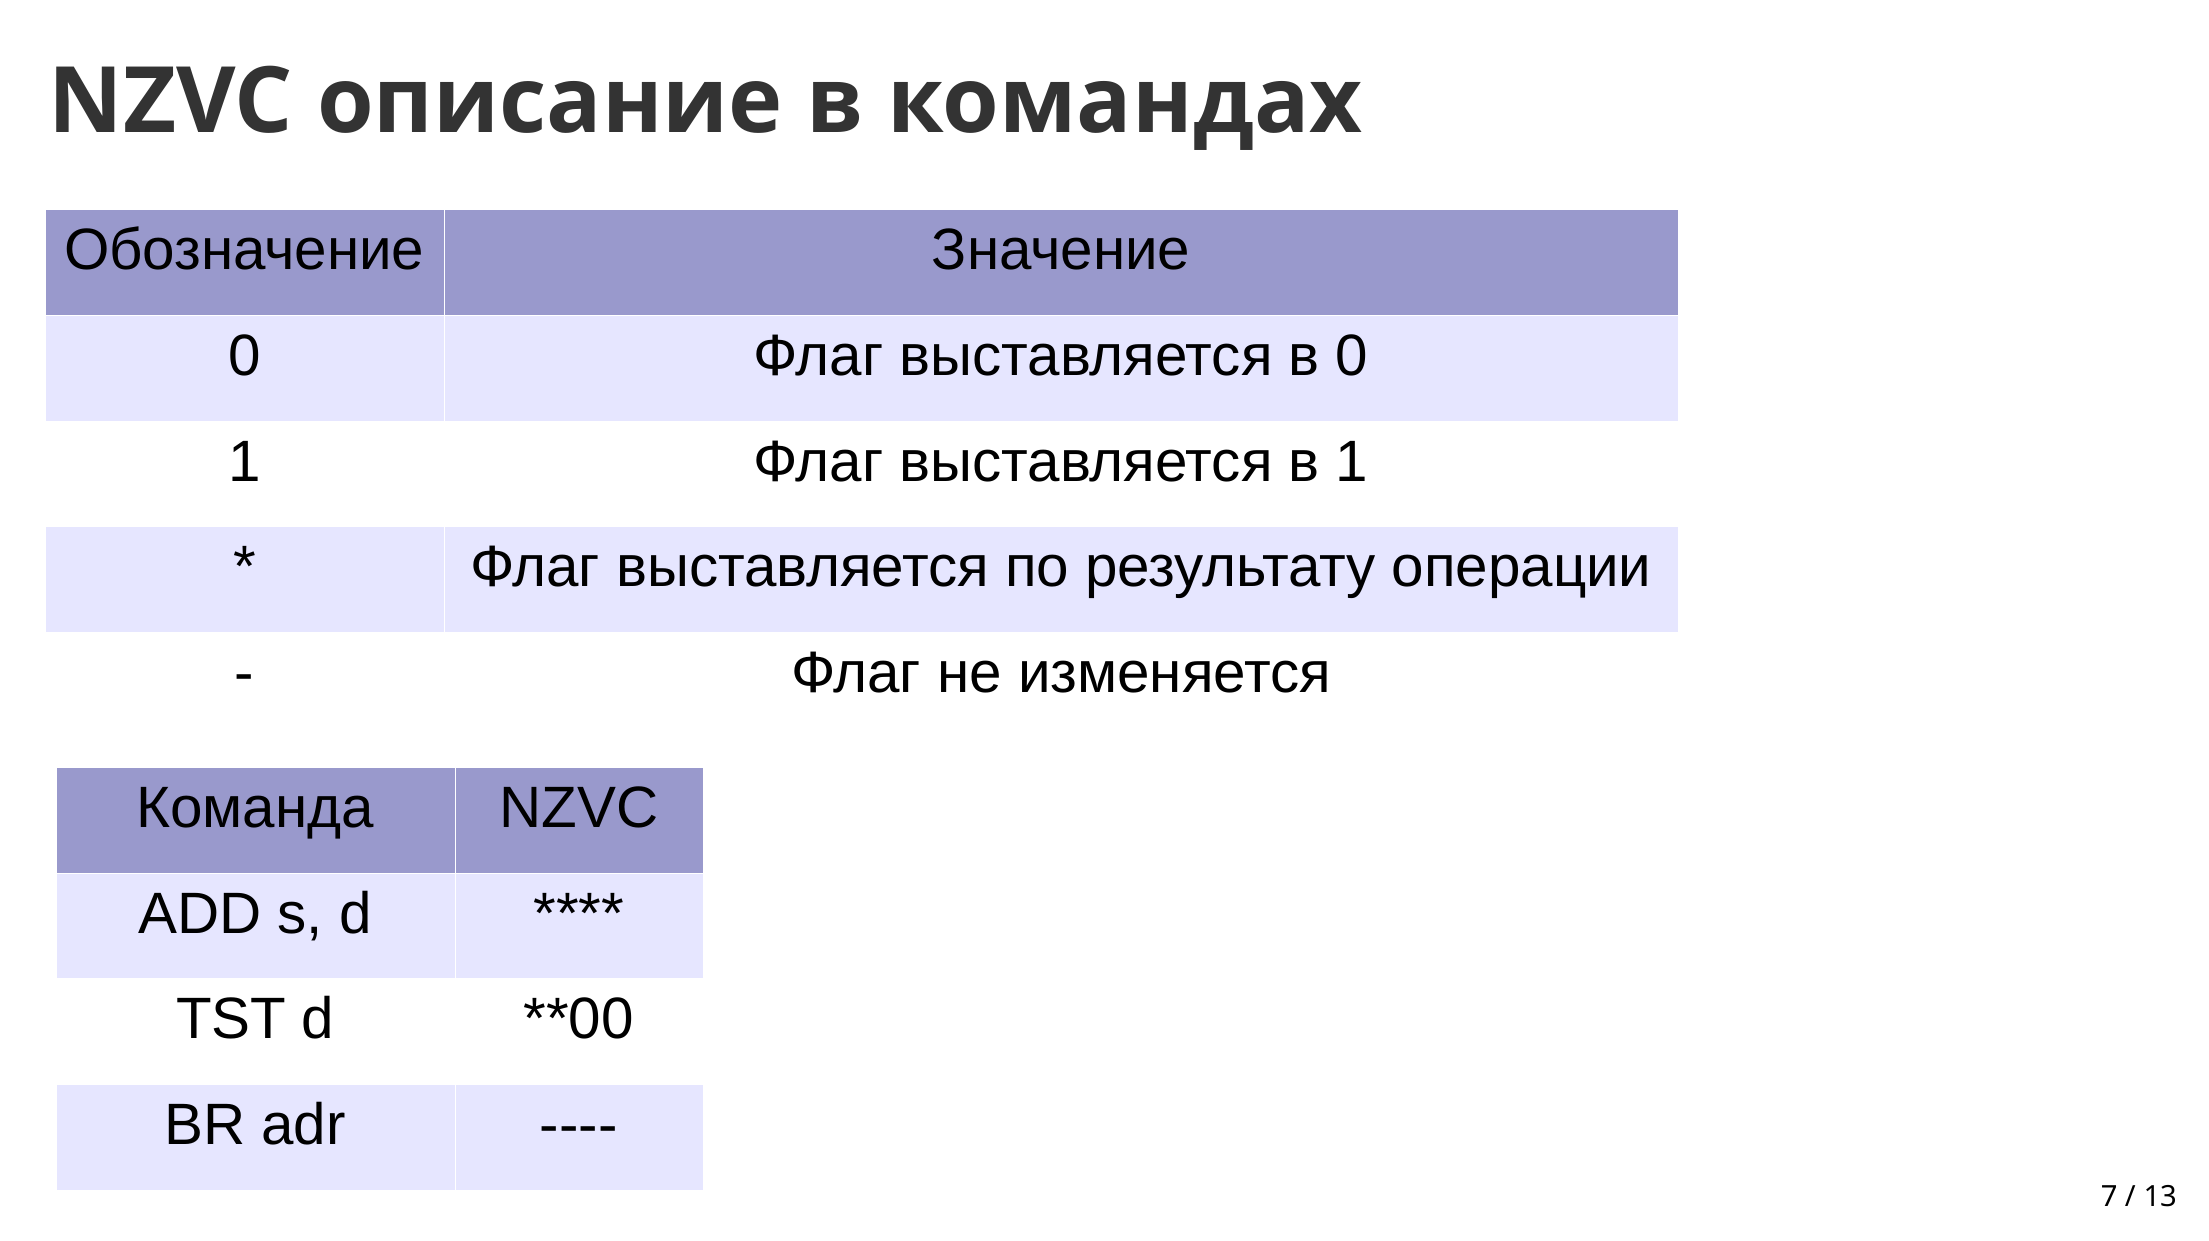

# NZVC описание в командах
| Обозначение | Значение |
| --- | --- |
| 0 | Флаг выставляется в 0 |
| 1 | Флаг выставляется в 1 |
| \* | Флаг выставляется по результату операции |
| - | Флаг не изменяется |
| Команда | NZVC |
| --- | --- |
| ADD s, d | \*\*\*\* |
| TST d | \*\*00 |
| BR adr | ---- |
7